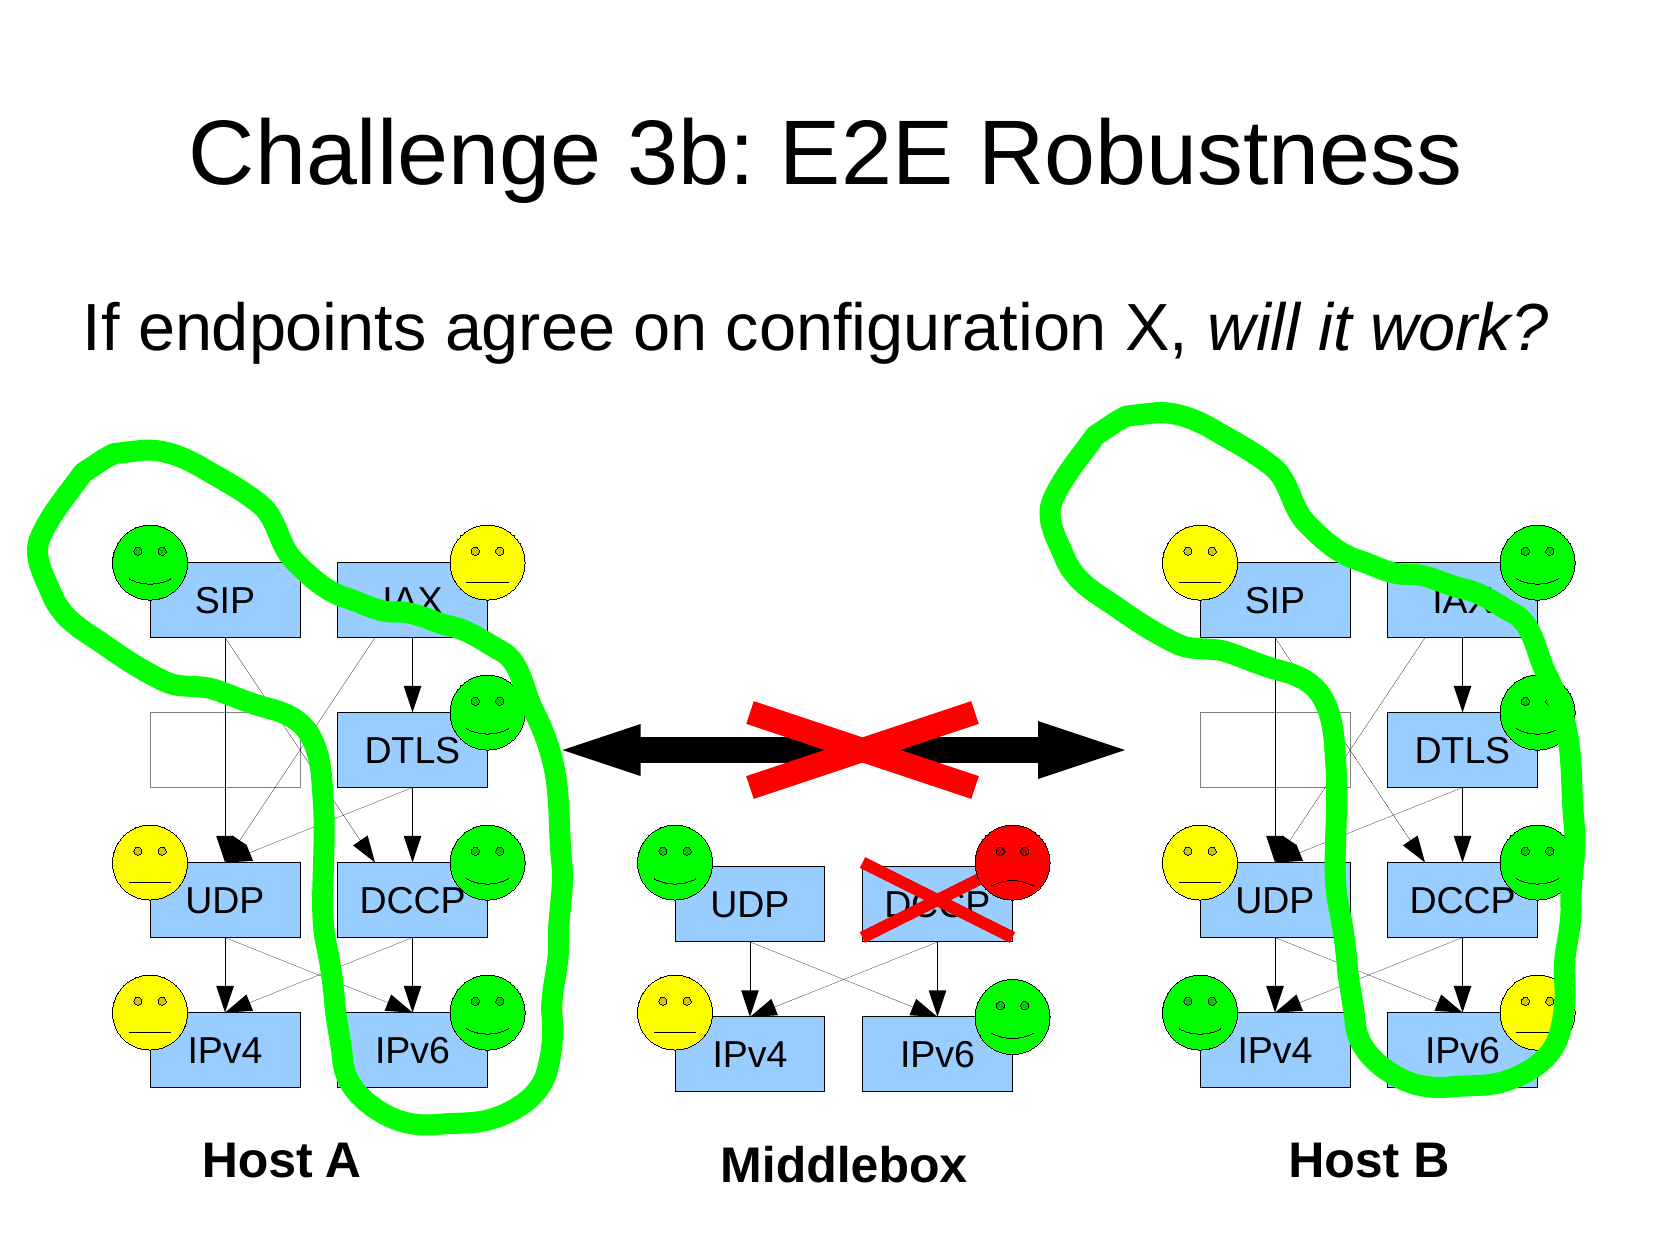

# Challenge 3b: E2E Robustness
If endpoints agree on configuration X, will it work?
SIP
IAX
SIP
IAX
UDP
DCCP
IPv4
IPv6
Middlebox
DTLS
DTLS
UDP
DCCP
UDP
DCCP
IPv4
IPv6
IPv4
IPv6
Host A
Host B